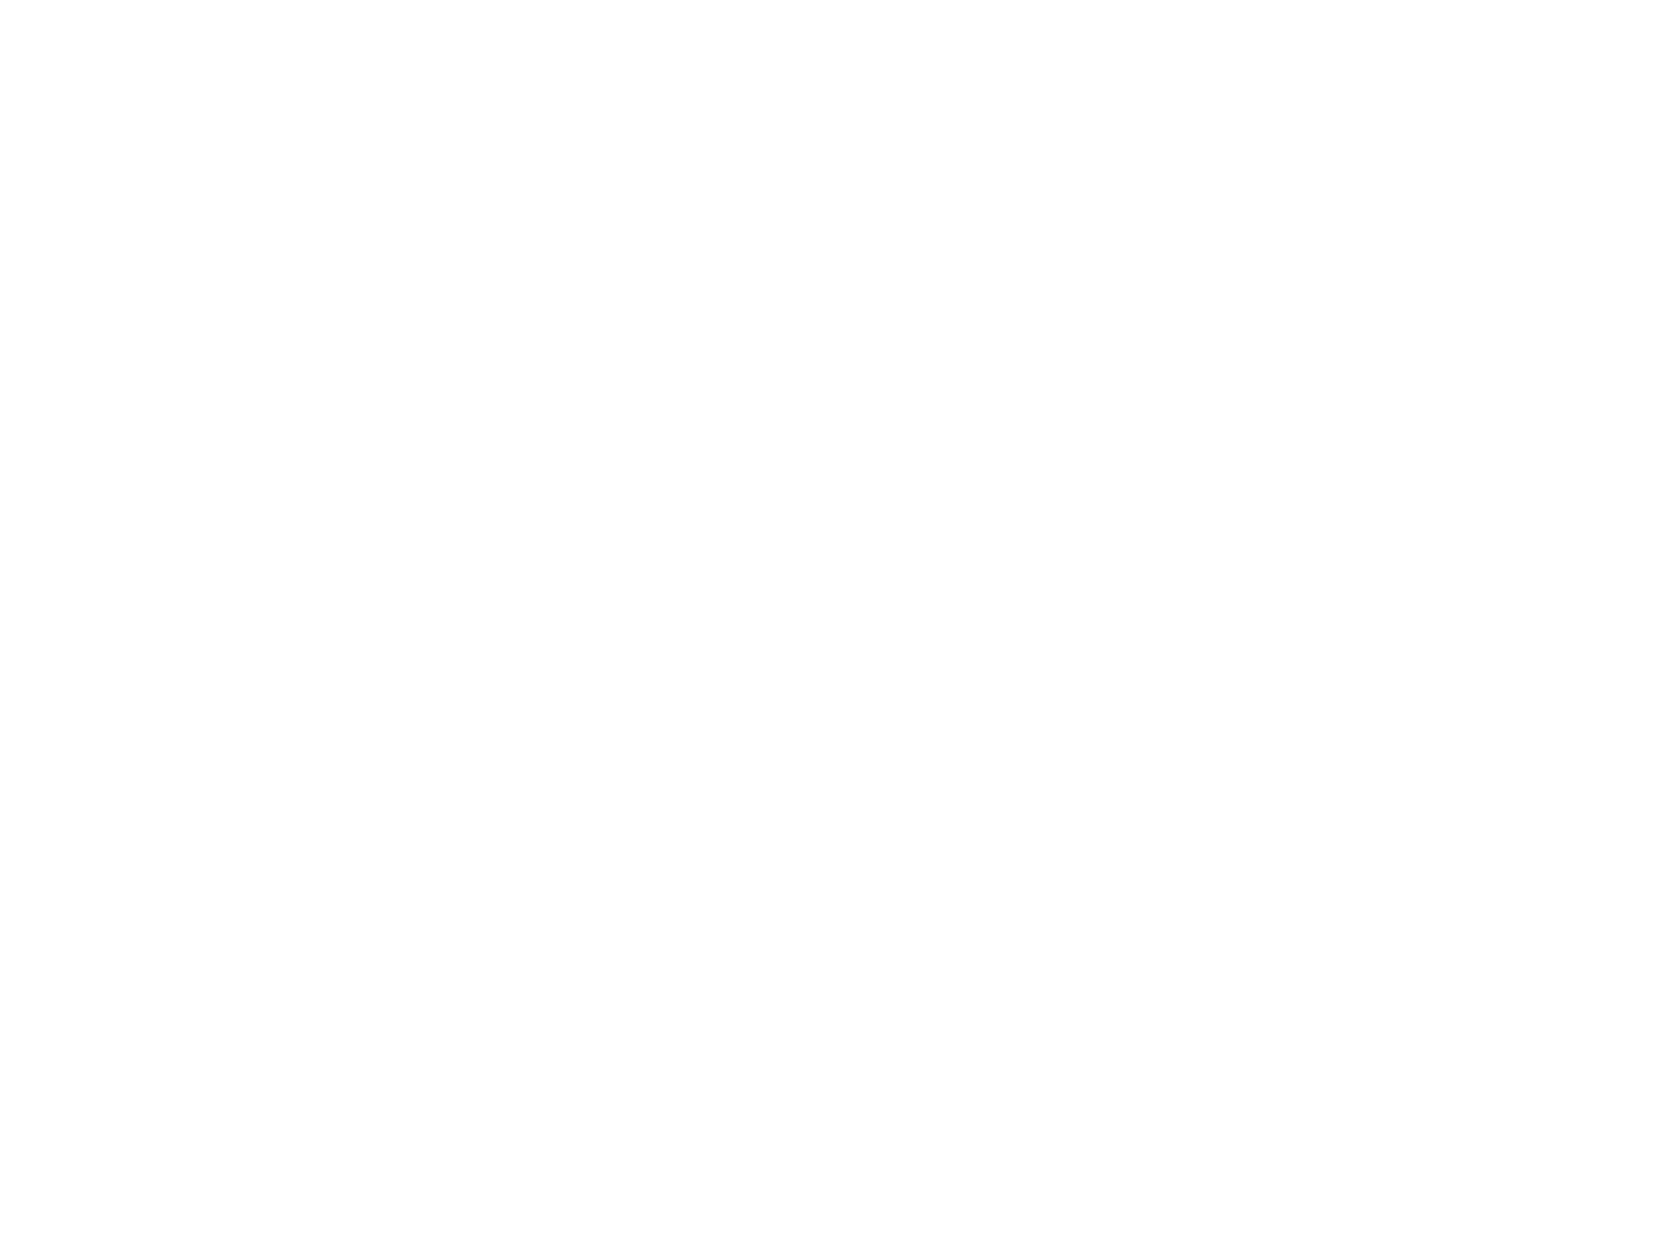

Point 3
Point 3
Point 2
Point 4
Point 1
Point 1
Point 4